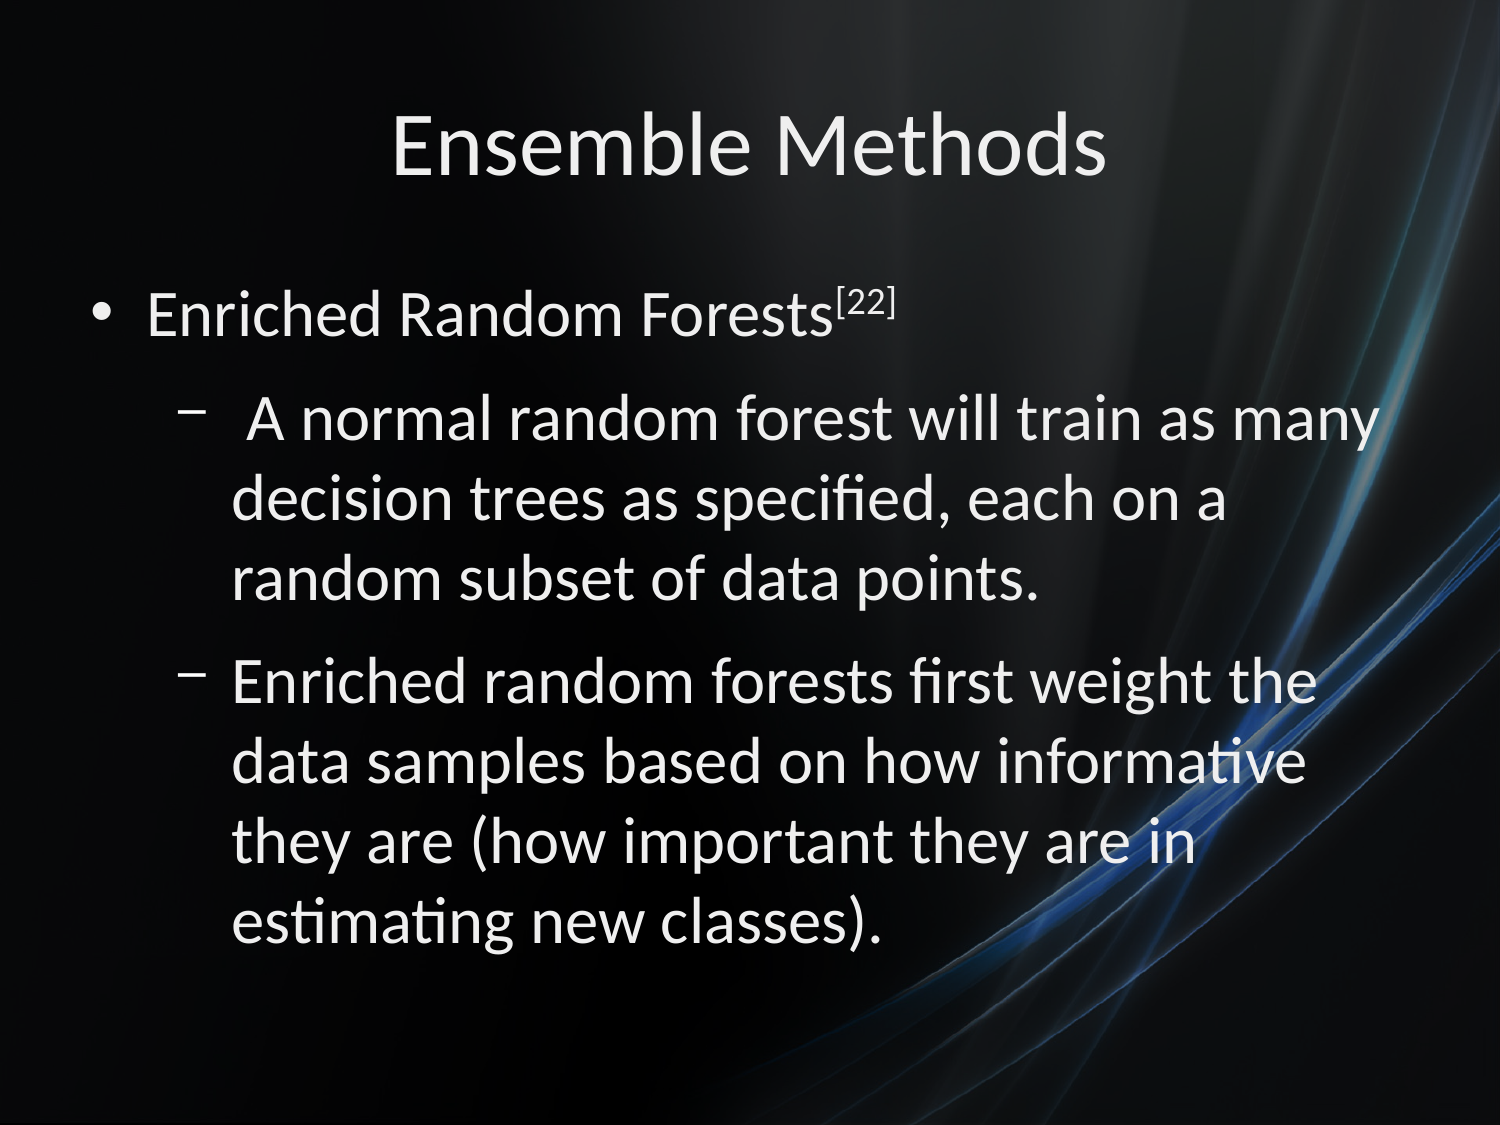

# Ensemble Methods
Enriched Random Forests[22]
 A normal random forest will train as many decision trees as specified, each on a random subset of data points.
Enriched random forests first weight the data samples based on how informative they are (how important they are in estimating new classes).